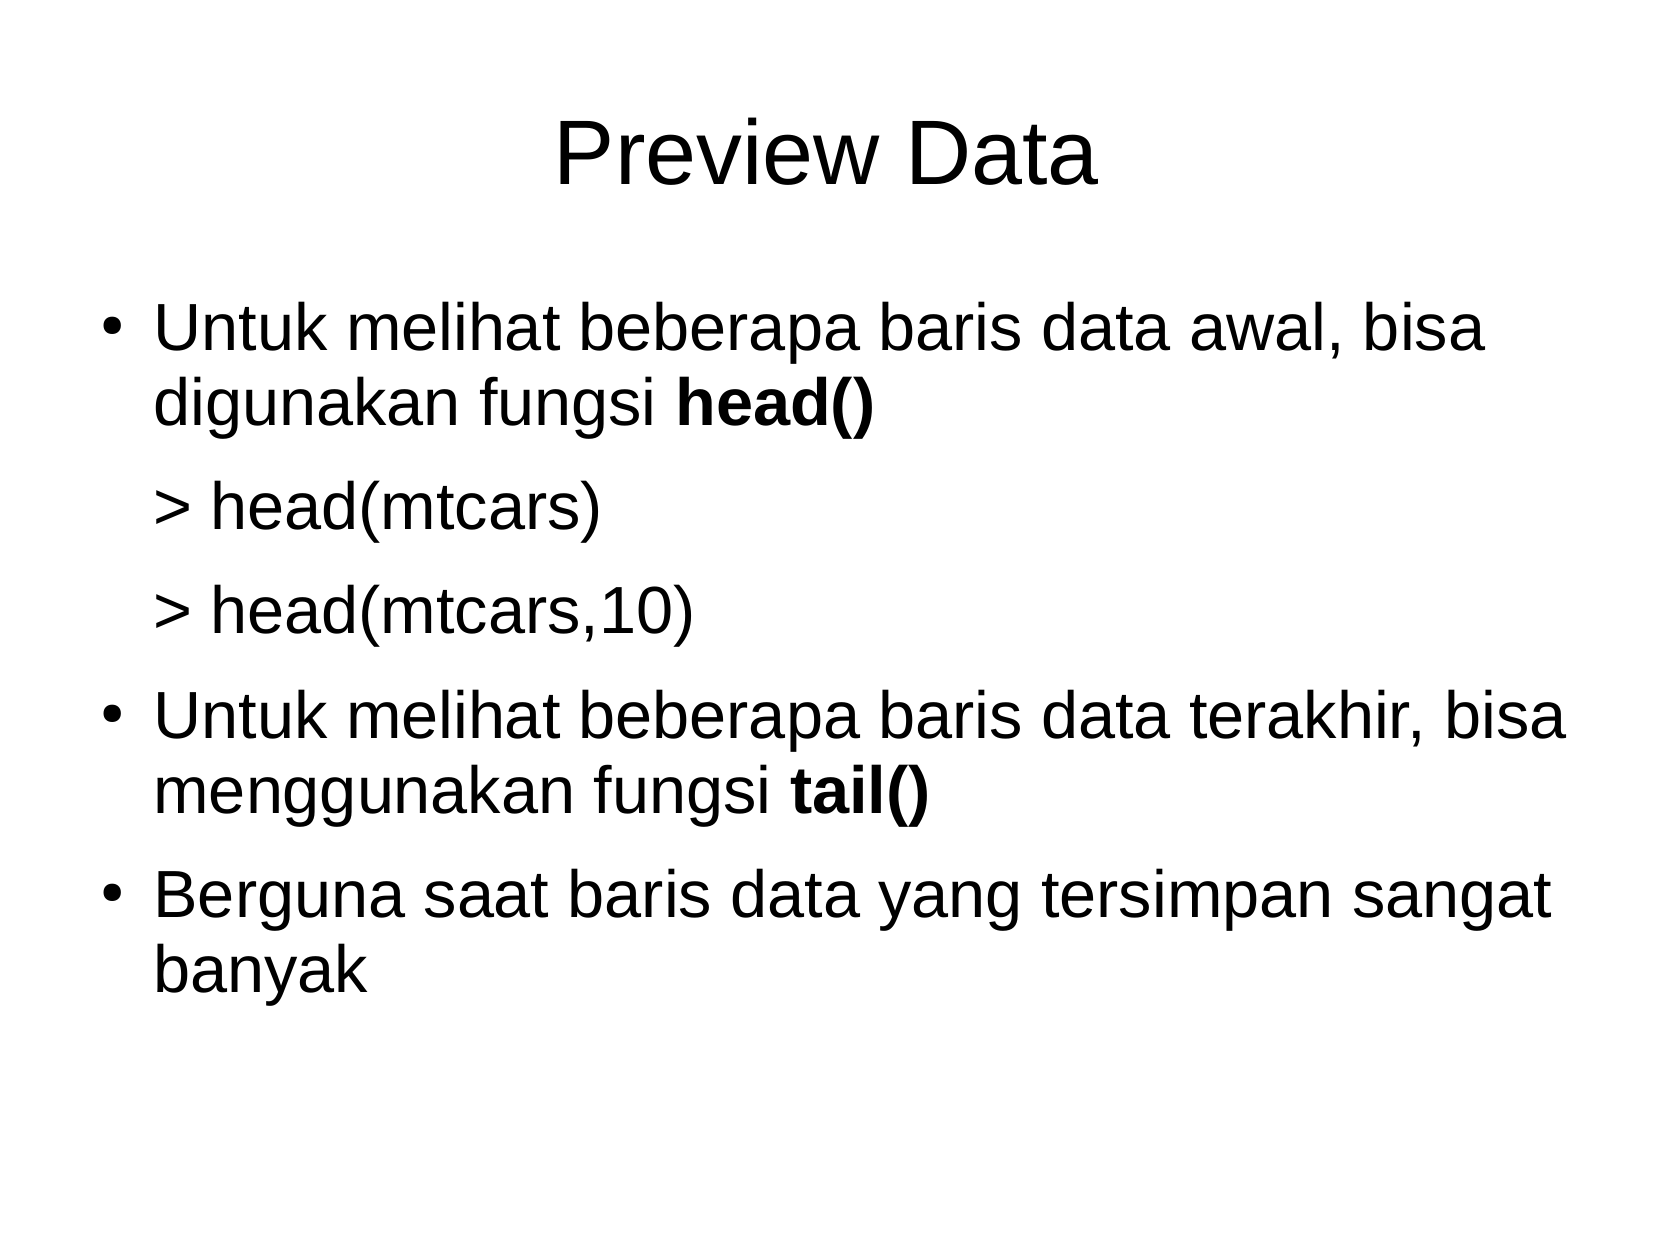

# Preview Data
Untuk melihat beberapa baris data awal, bisa digunakan fungsi head()
> head(mtcars)
> head(mtcars,10)
Untuk melihat beberapa baris data terakhir, bisa menggunakan fungsi tail()
Berguna saat baris data yang tersimpan sangat banyak